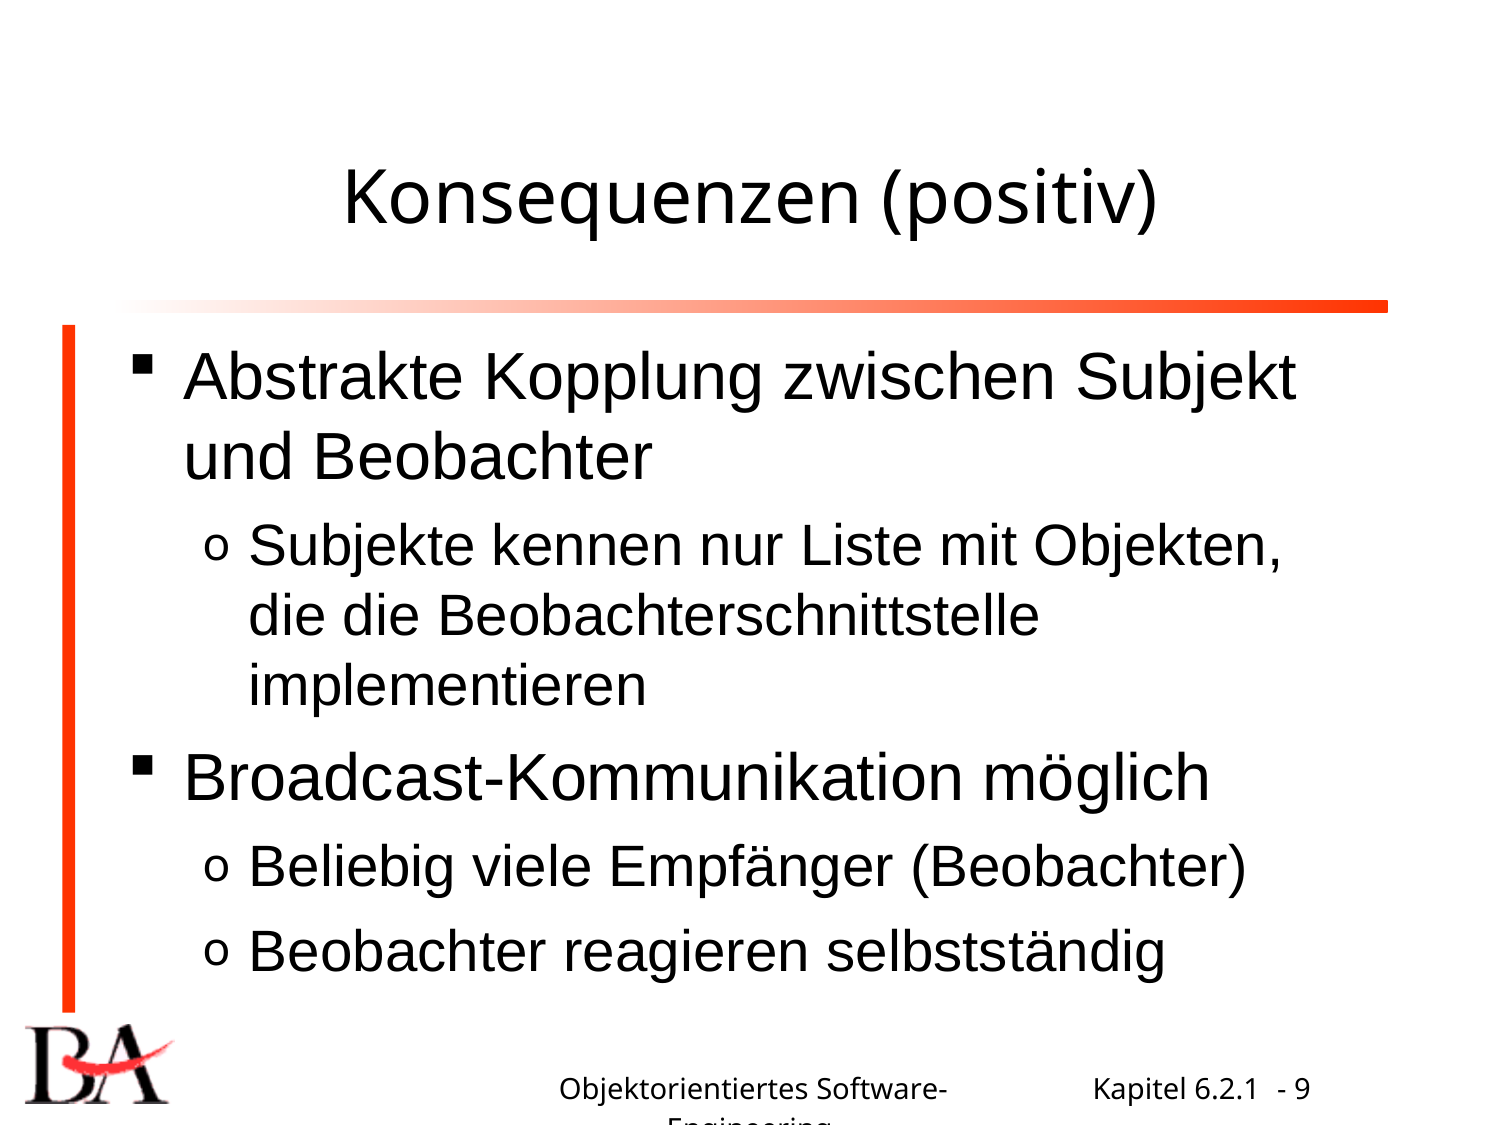

# Konsequenzen (positiv)
Abstrakte Kopplung zwischen Subjekt und Beobachter
Subjekte kennen nur Liste mit Objekten, die die Beobachterschnittstelle implementieren
Broadcast-Kommunikation möglich
Beliebig viele Empfänger (Beobachter)
Beobachter reagieren selbstständig
9